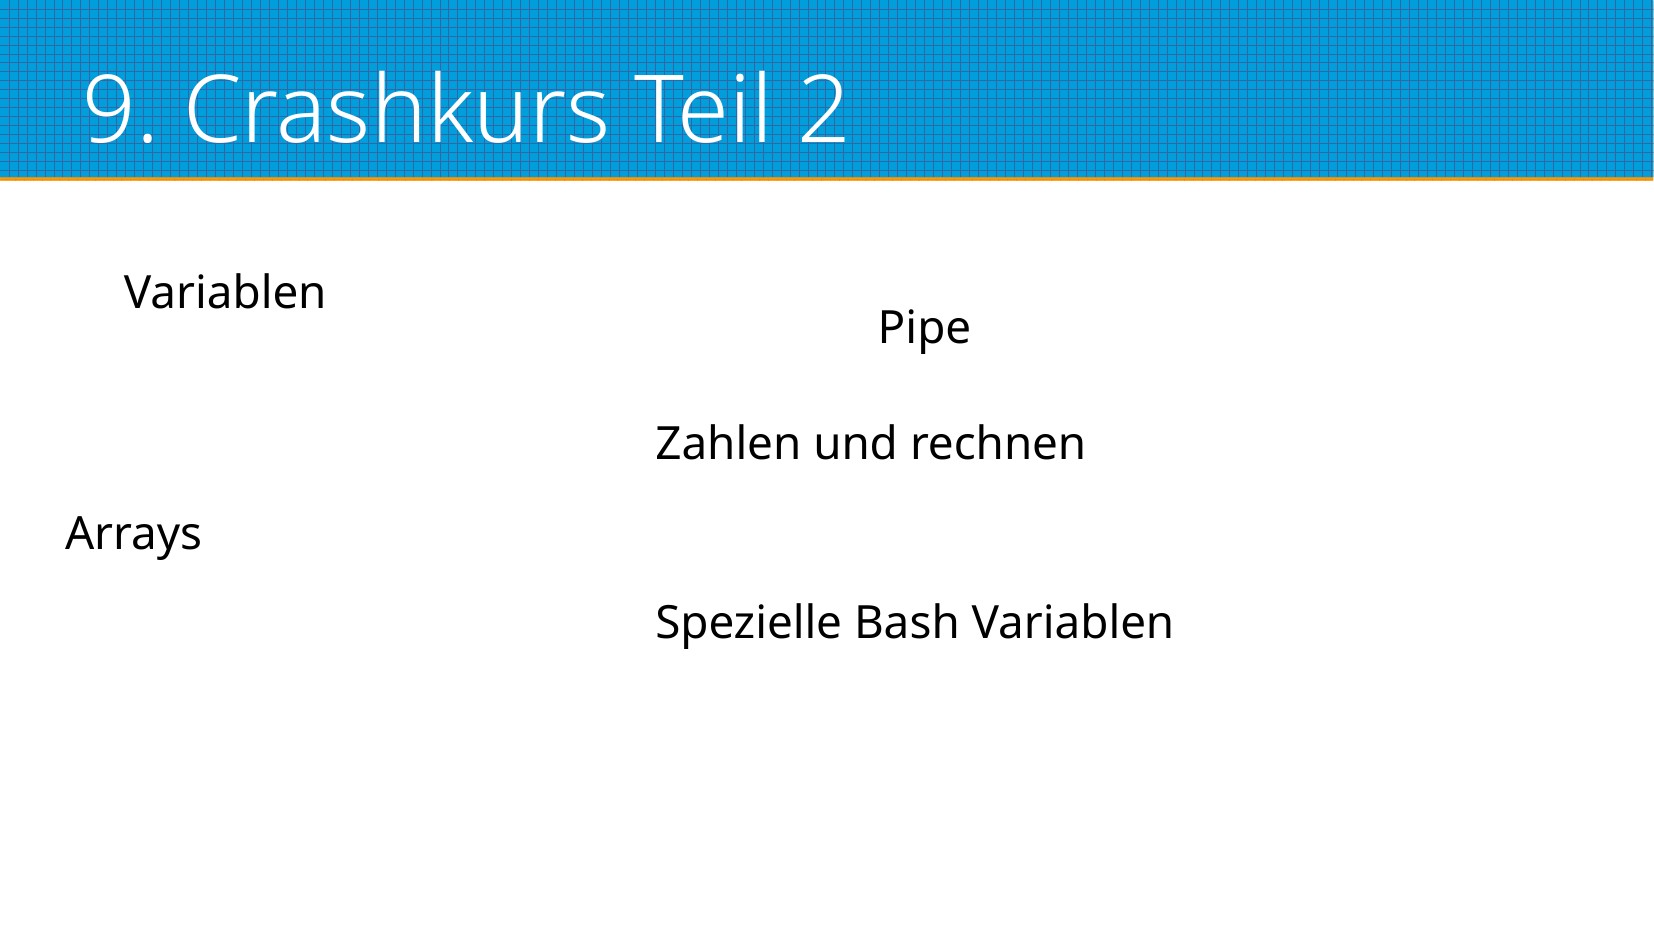

# 9. Crashkurs Teil 2
Variablen
Pipe
Zahlen und rechnen
Arrays
Spezielle Bash Variablen